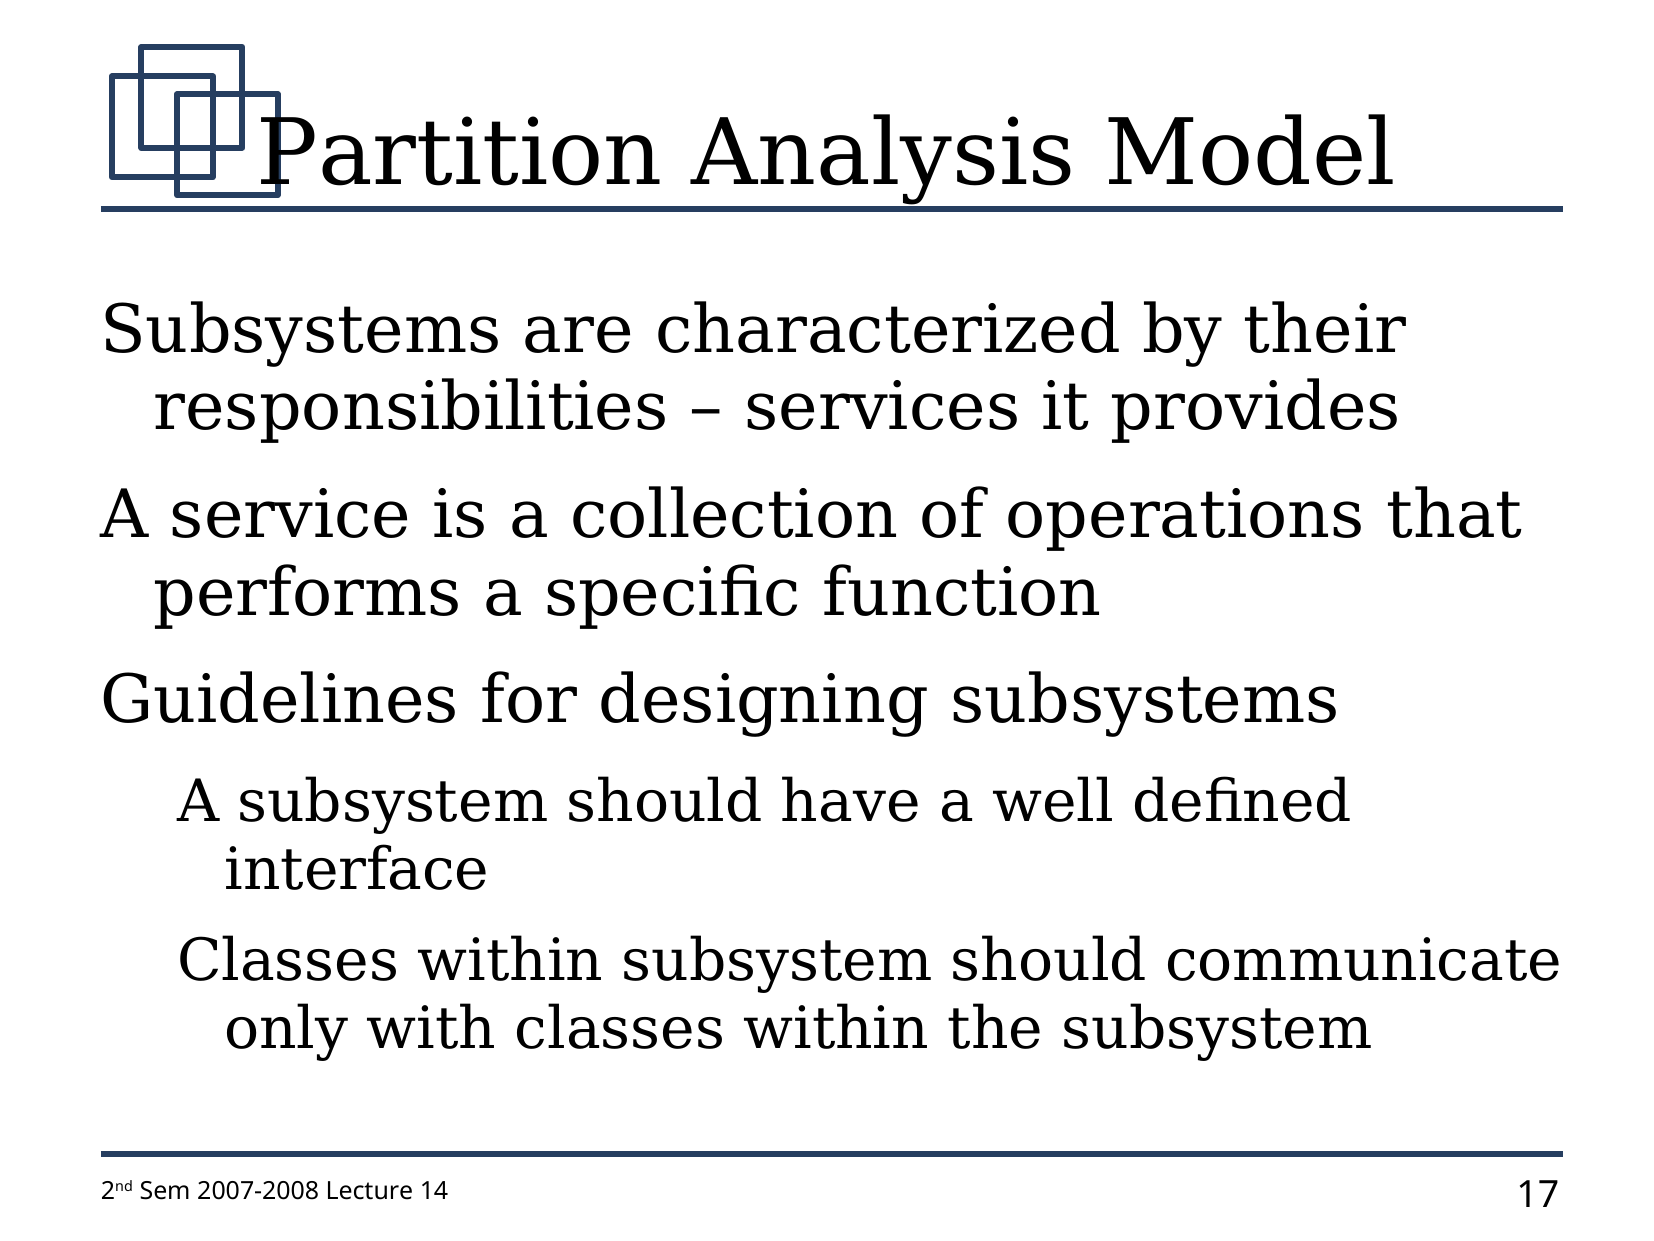

# Partition Analysis Model
Subsystems are characterized by their responsibilities – services it provides
A service is a collection of operations that performs a specific function
Guidelines for designing subsystems
A subsystem should have a well defined interface
Classes within subsystem should communicate only with classes within the subsystem